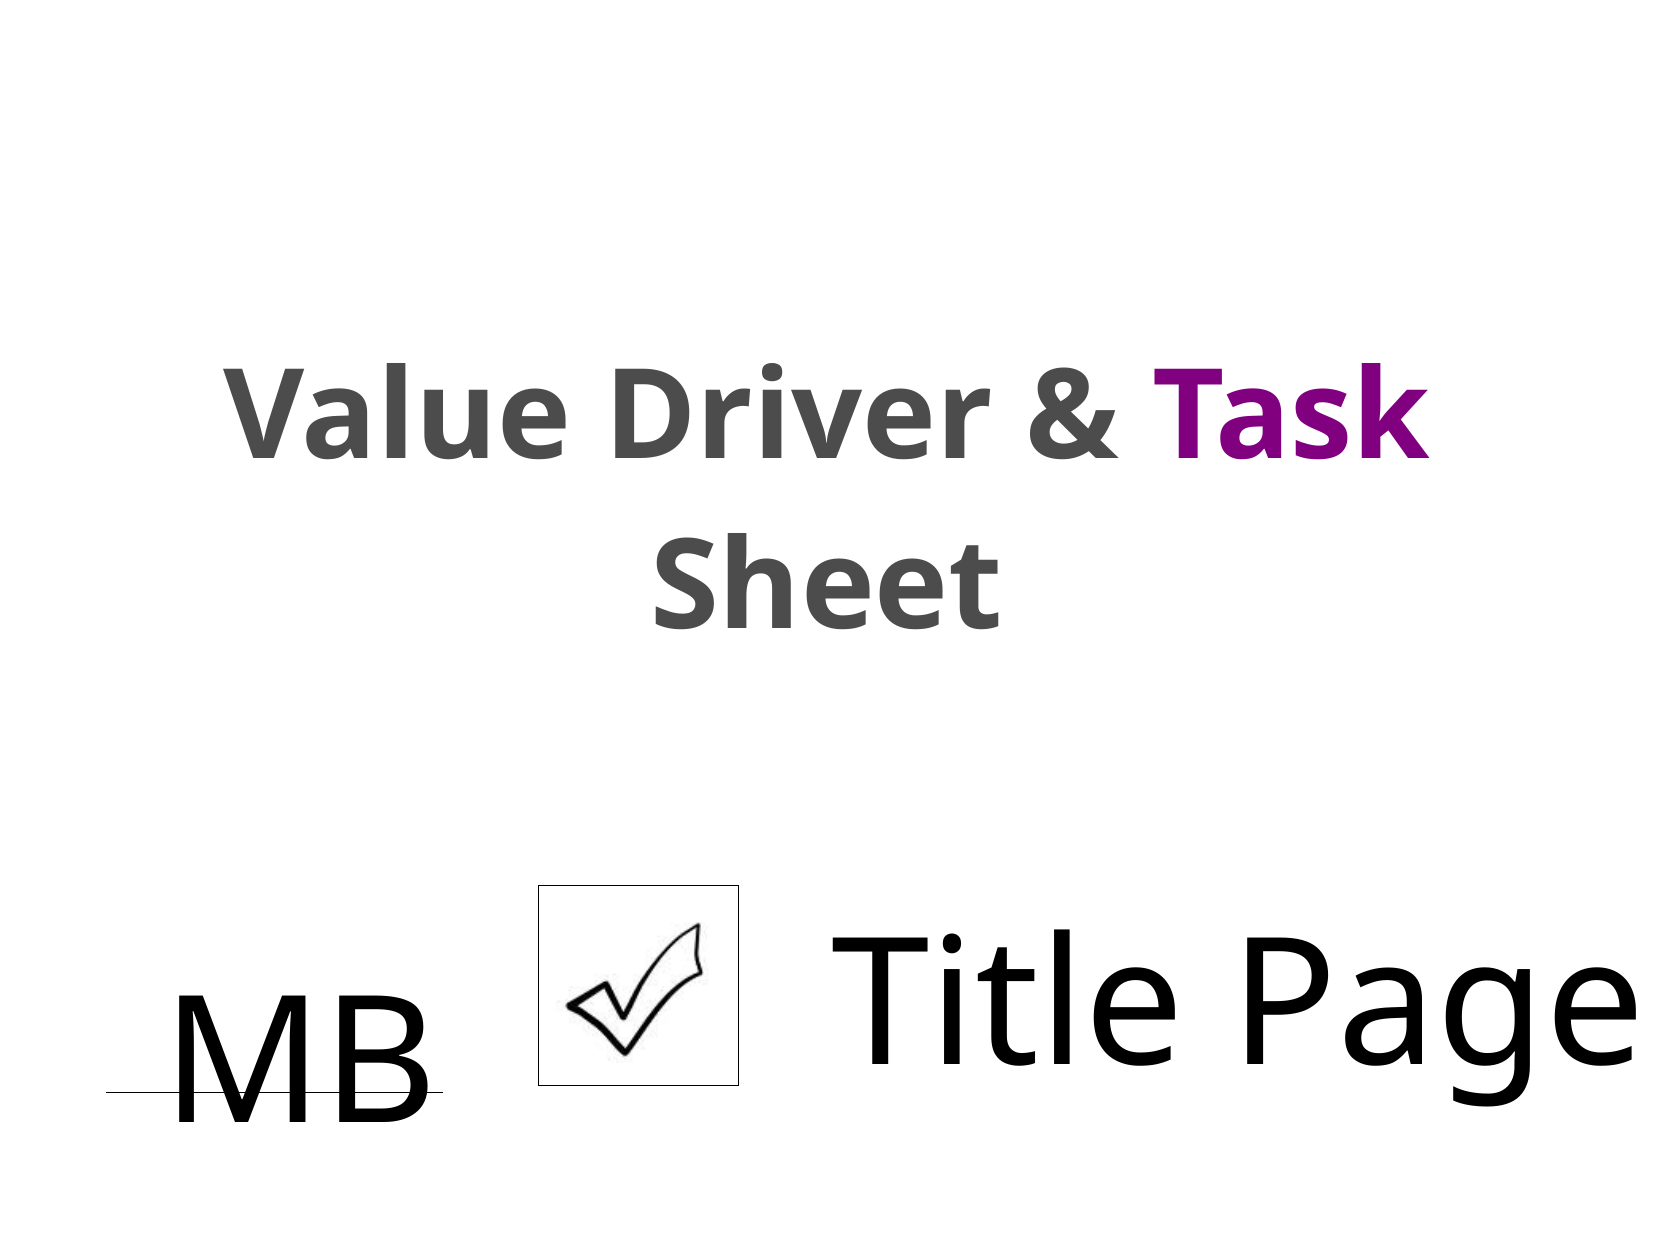

# Value Driver & Task Sheet
Title Page
MB